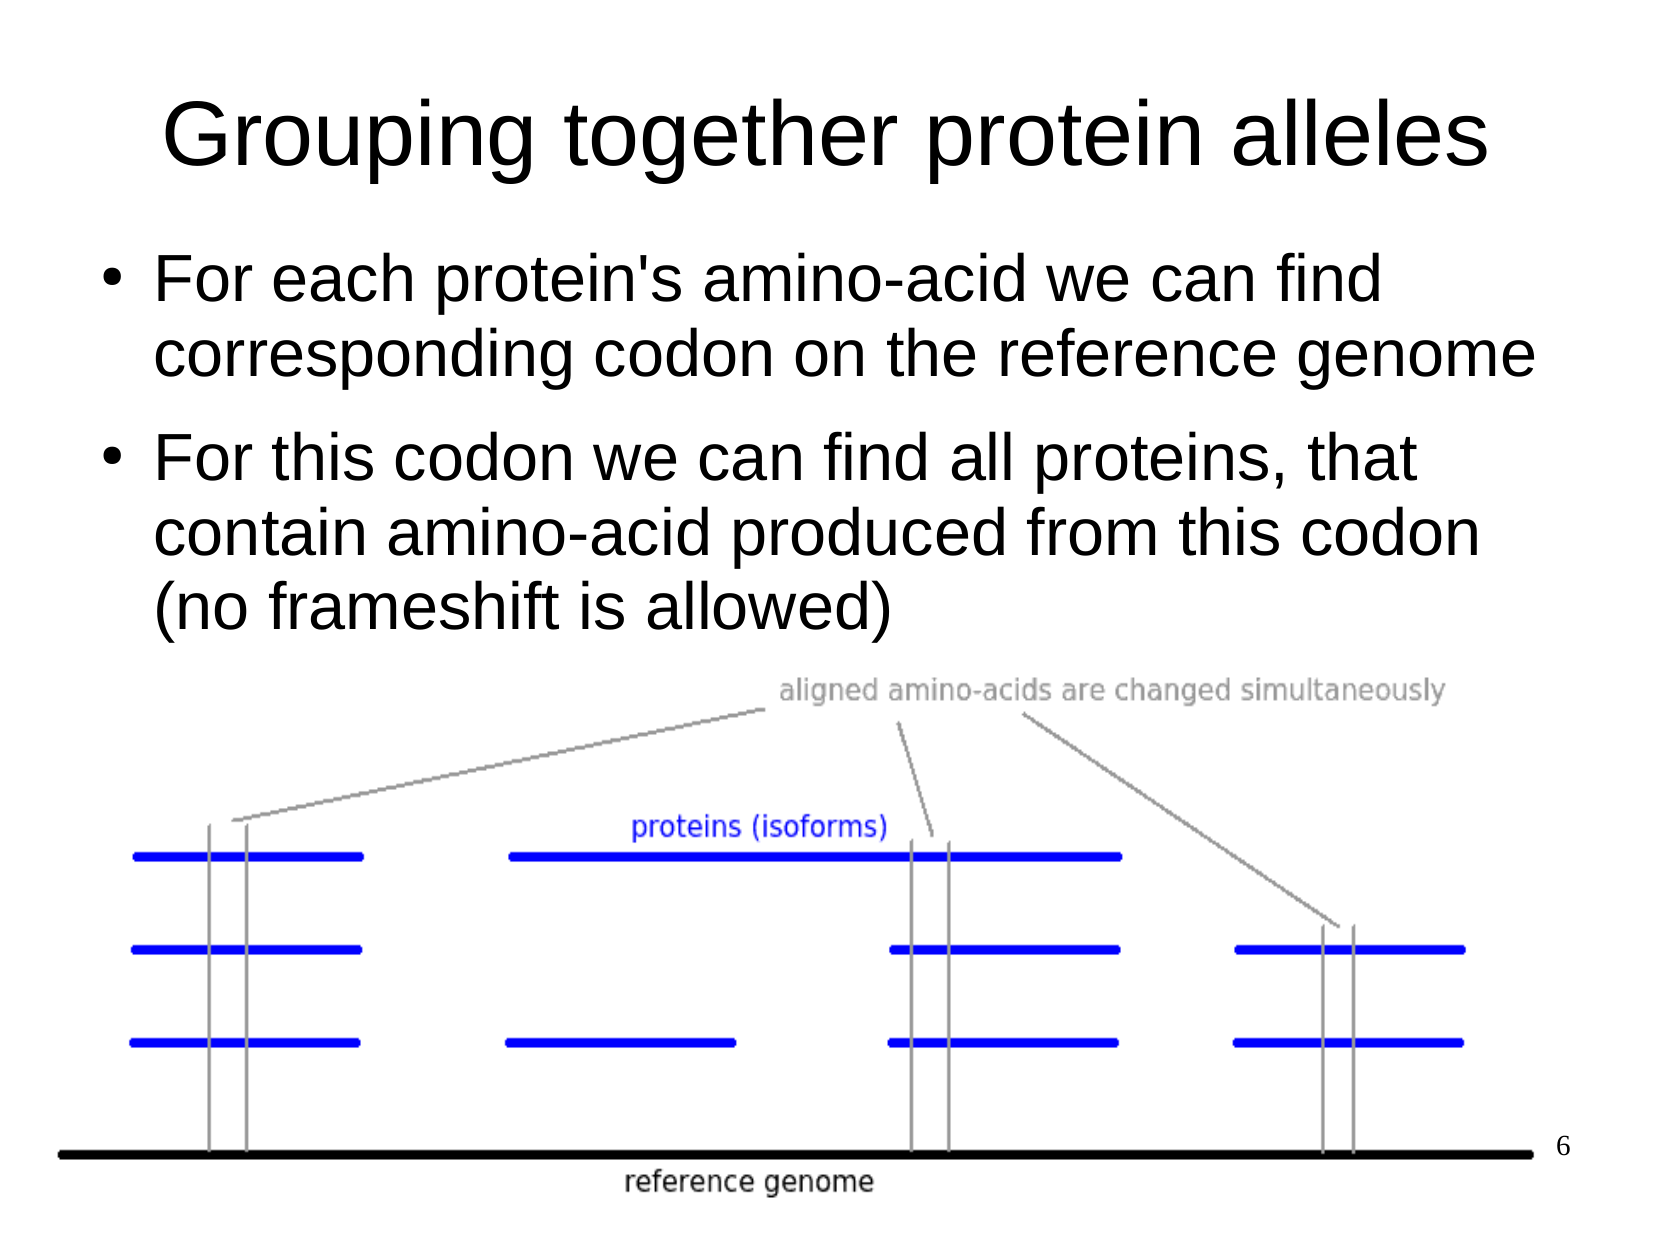

# Grouping together protein alleles
For each protein's amino-acid we can find corresponding codon on the reference genome
For this codon we can find all proteins, that contain amino-acid produced from this codon (no frameshift is allowed)
6